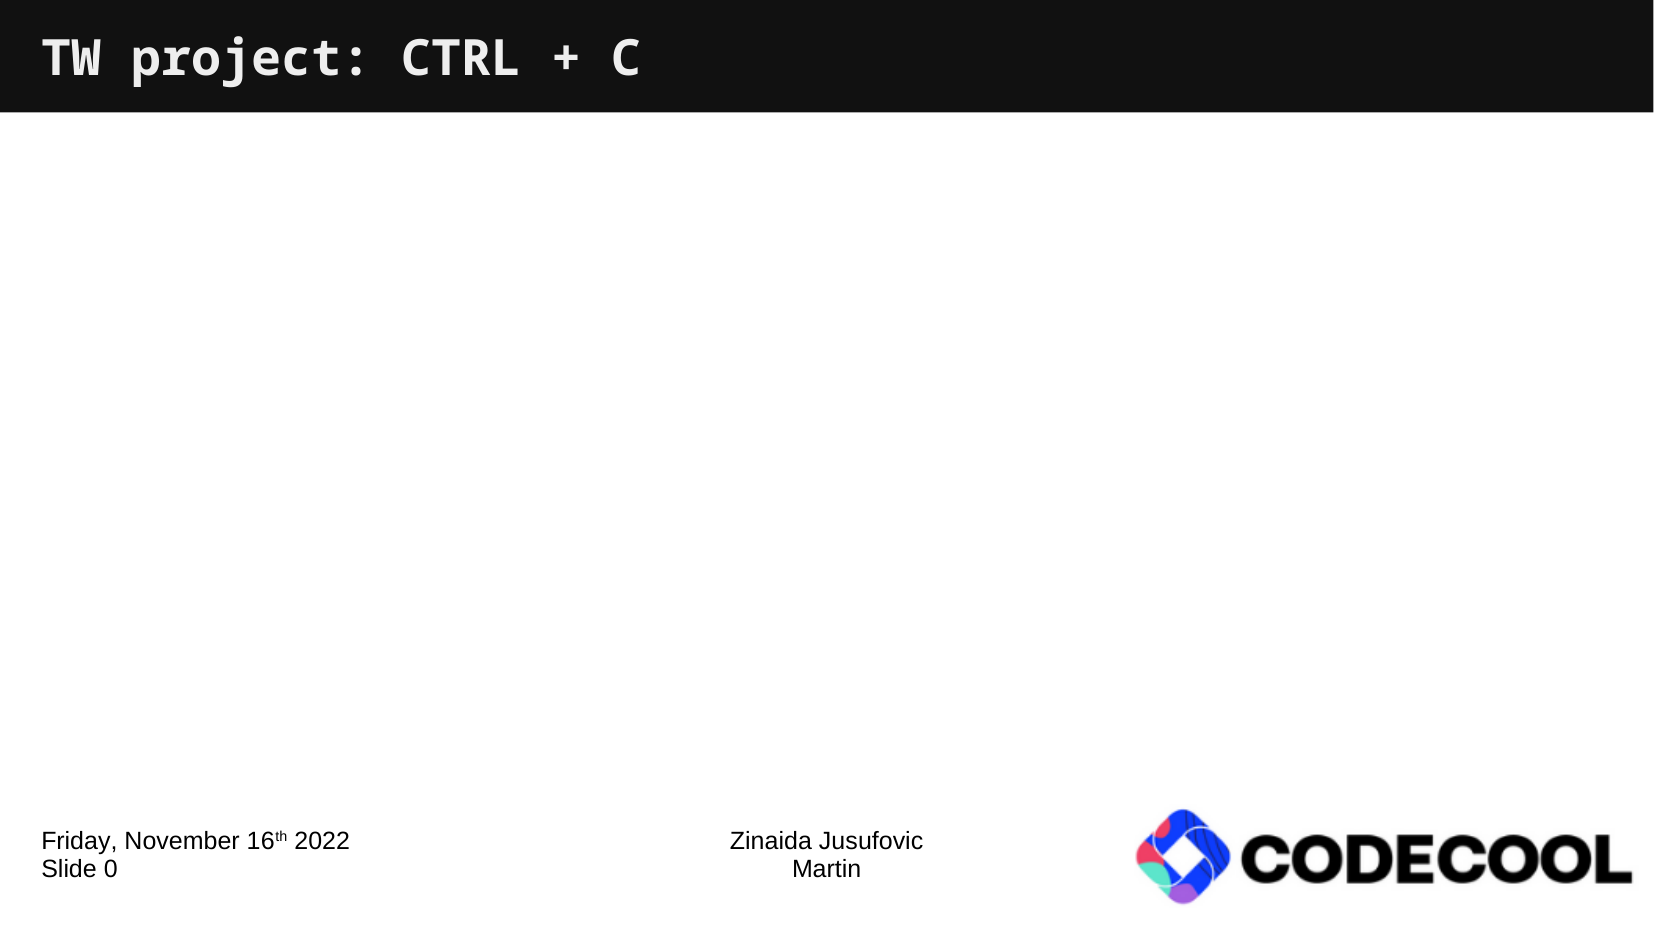

# TW project: CTRL + C
Friday, November 16th 2022
Slide 0
Zinaida Jusufovic
Martin